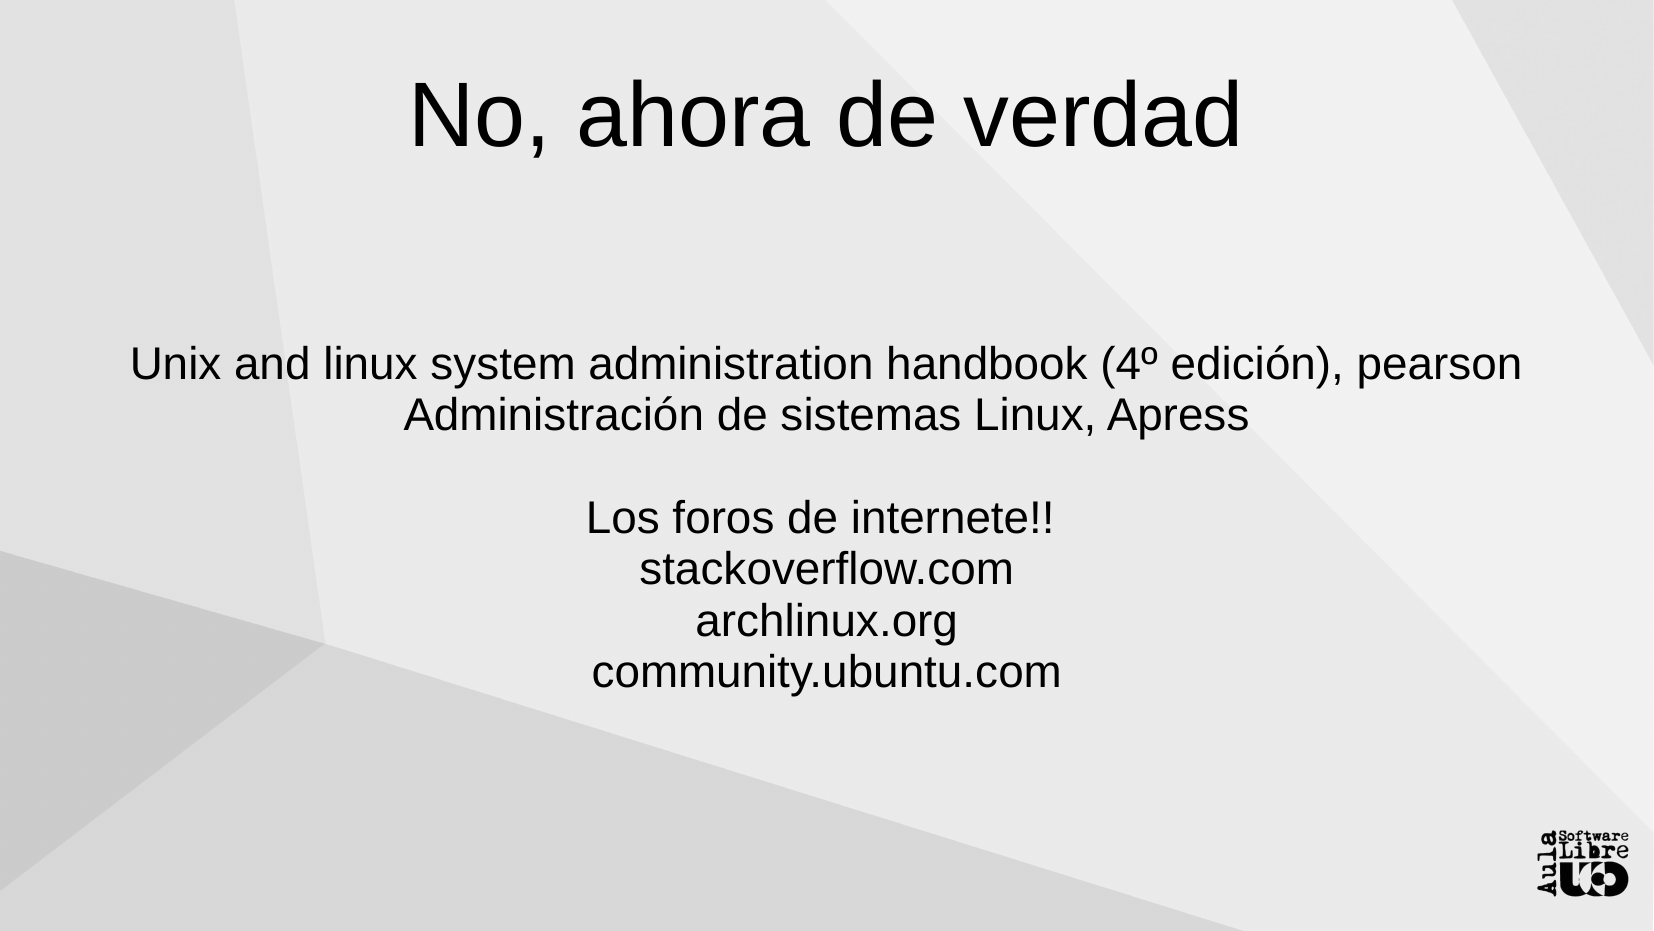

# No, ahora de verdad
Unix and linux system administration handbook (4º edición), pearson
Administración de sistemas Linux, Apress
Los foros de internete!!
stackoverflow.com
archlinux.org
community.ubuntu.com